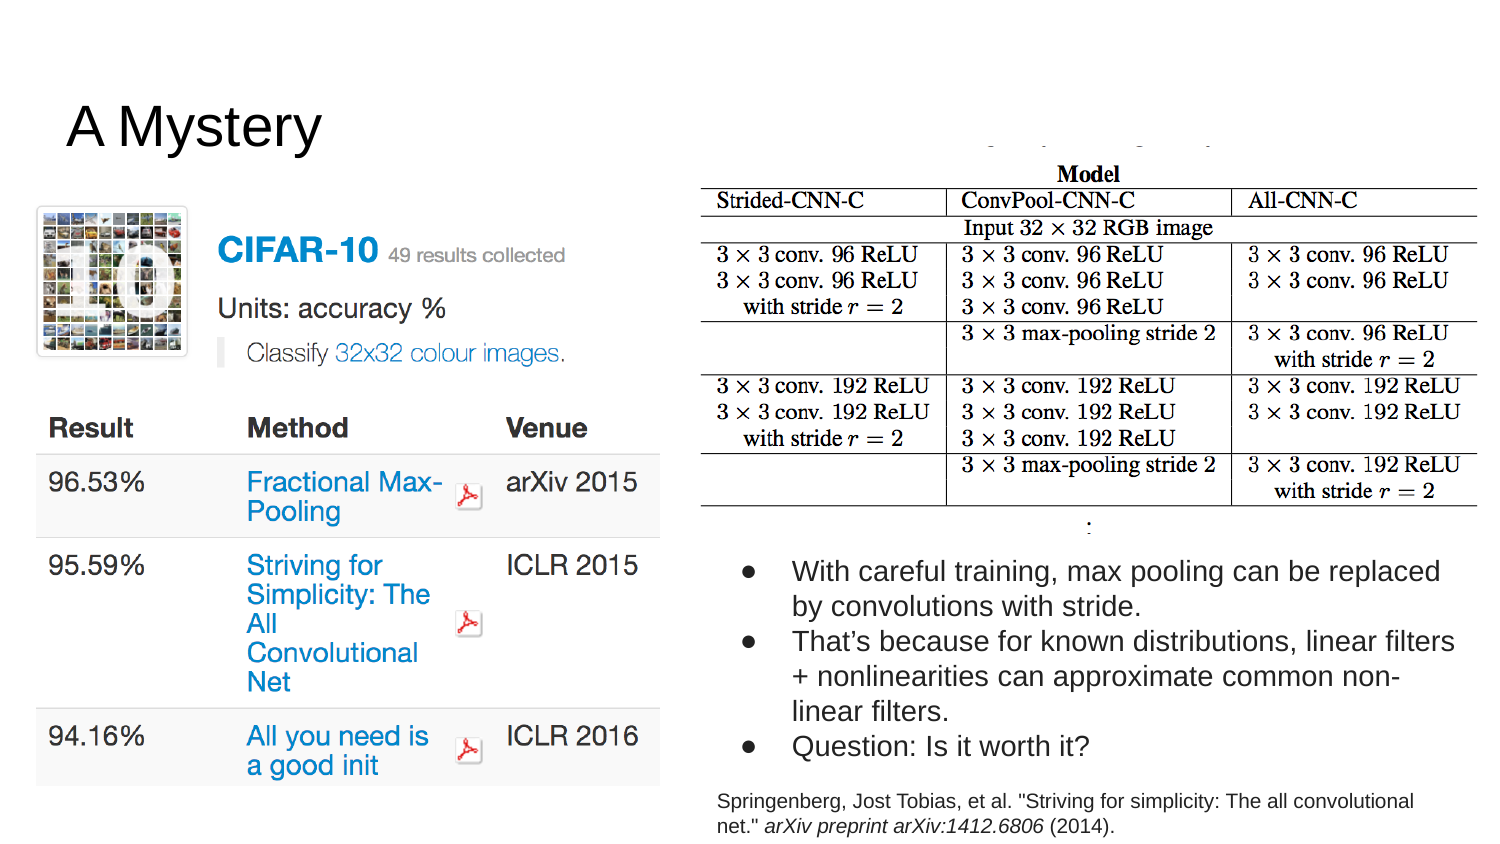

# A Mystery
With careful training, max pooling can be replaced by convolutions with stride.
That’s because for known distributions, linear filters + nonlinearities can approximate common non-linear filters.
Question: Is it worth it?
Springenberg, Jost Tobias, et al. "Striving for simplicity: The all convolutional net." arXiv preprint arXiv:1412.6806 (2014).